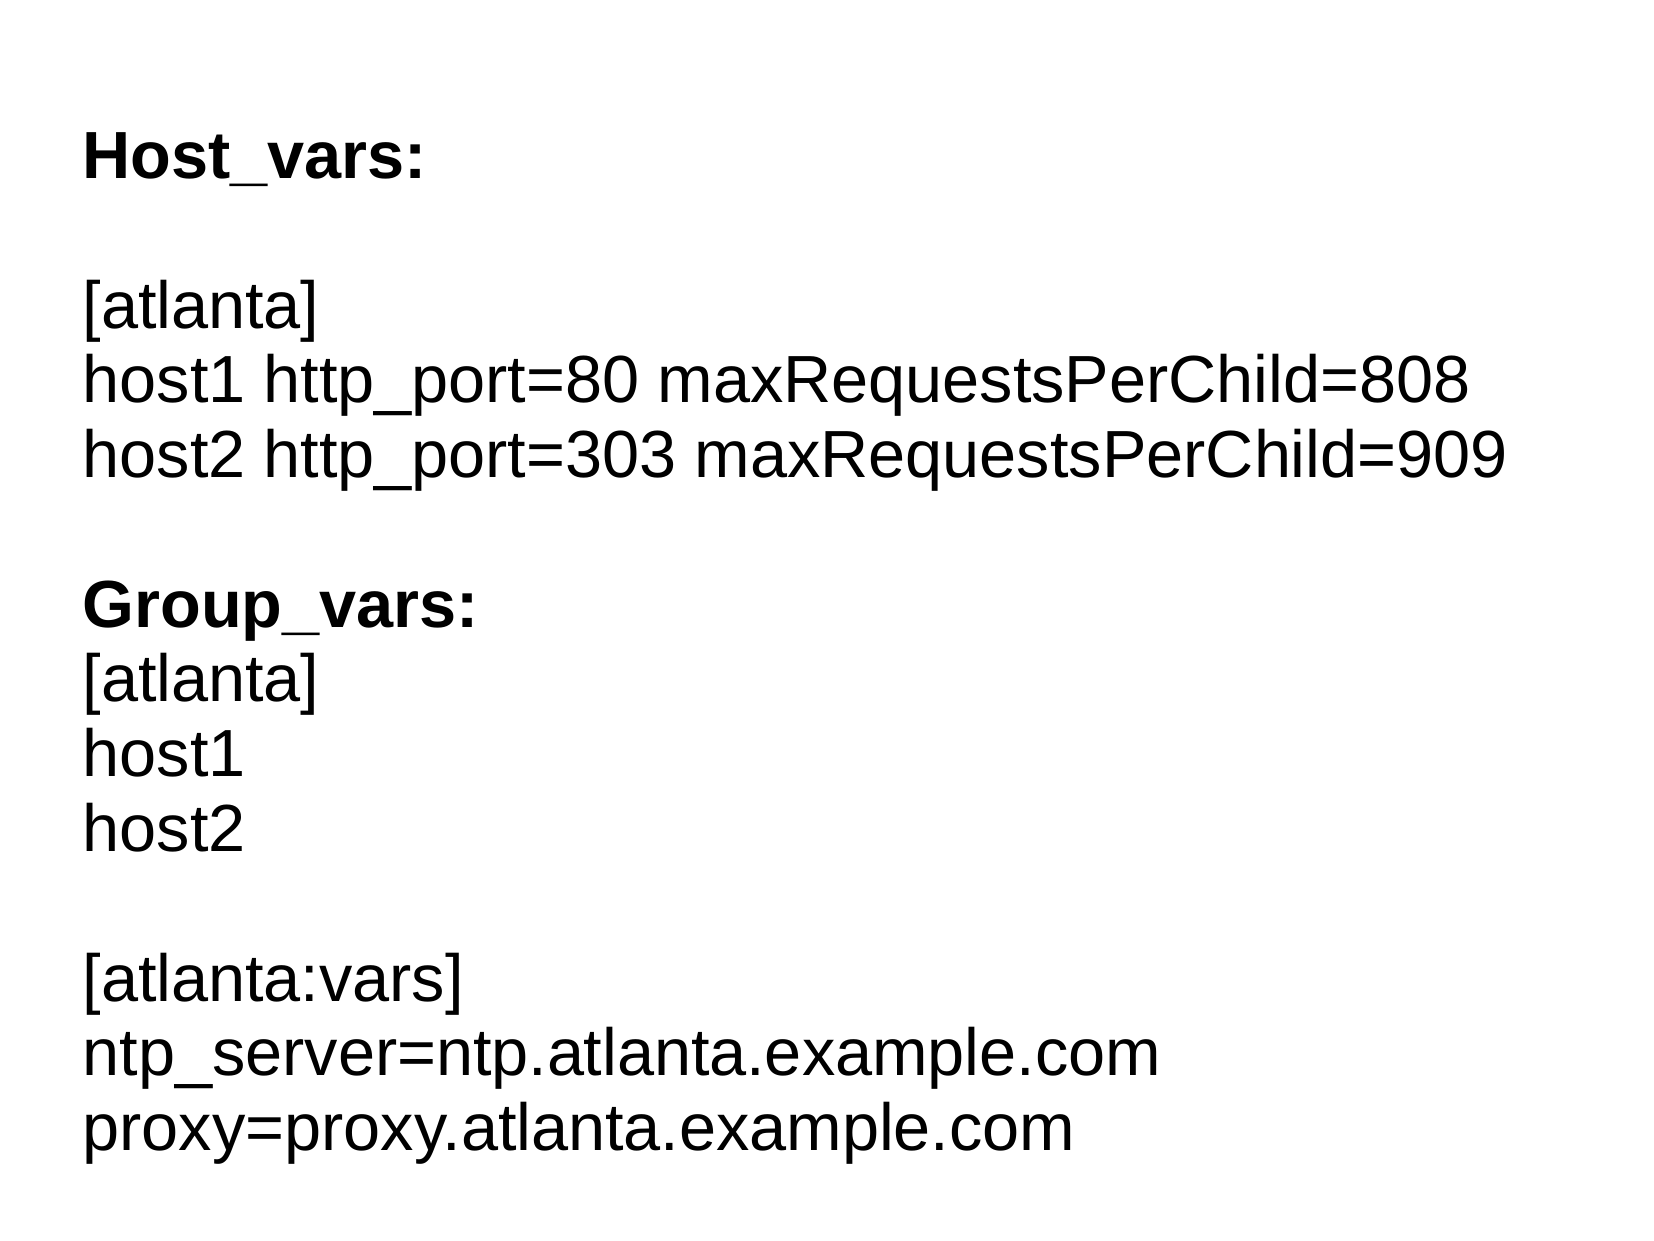

# Host_vars:
[atlanta]
host1 http_port=80 maxRequestsPerChild=808
host2 http_port=303 maxRequestsPerChild=909
Group_vars:
[atlanta]
host1
host2
[atlanta:vars]
ntp_server=ntp.atlanta.example.com
proxy=proxy.atlanta.example.com